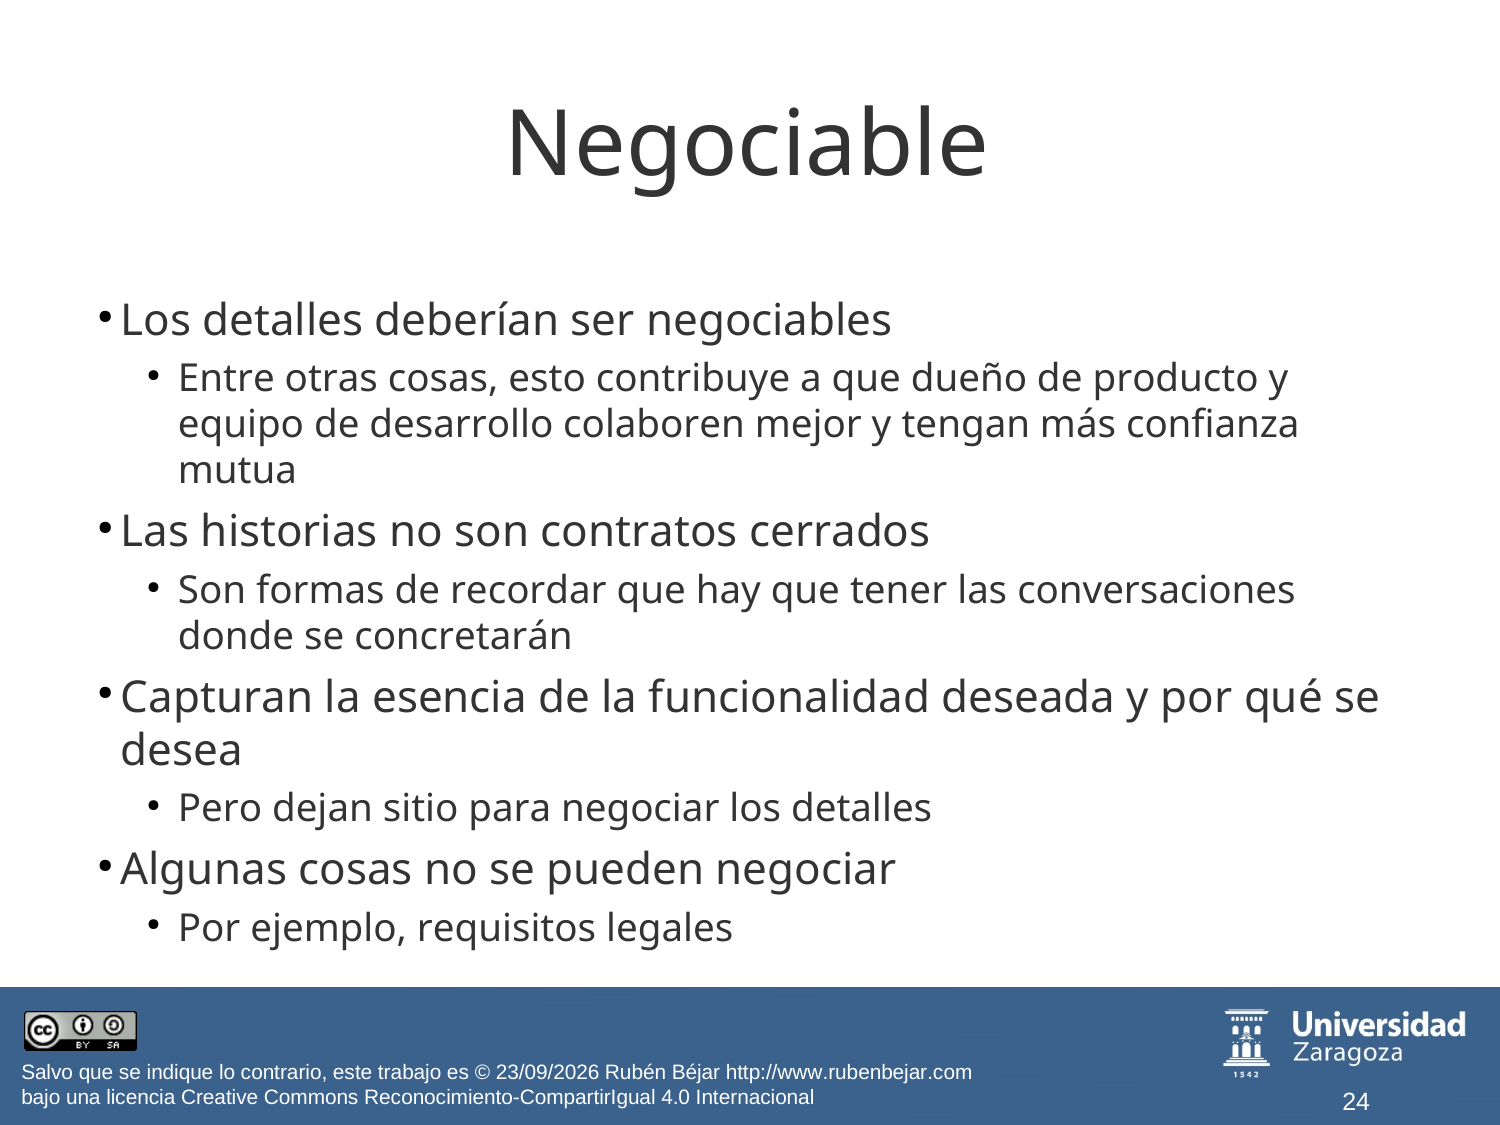

# Negociable
Los detalles deberían ser negociables
Entre otras cosas, esto contribuye a que dueño de producto y equipo de desarrollo colaboren mejor y tengan más confianza mutua
Las historias no son contratos cerrados
Son formas de recordar que hay que tener las conversaciones donde se concretarán
Capturan la esencia de la funcionalidad deseada y por qué se desea
Pero dejan sitio para negociar los detalles
Algunas cosas no se pueden negociar
Por ejemplo, requisitos legales